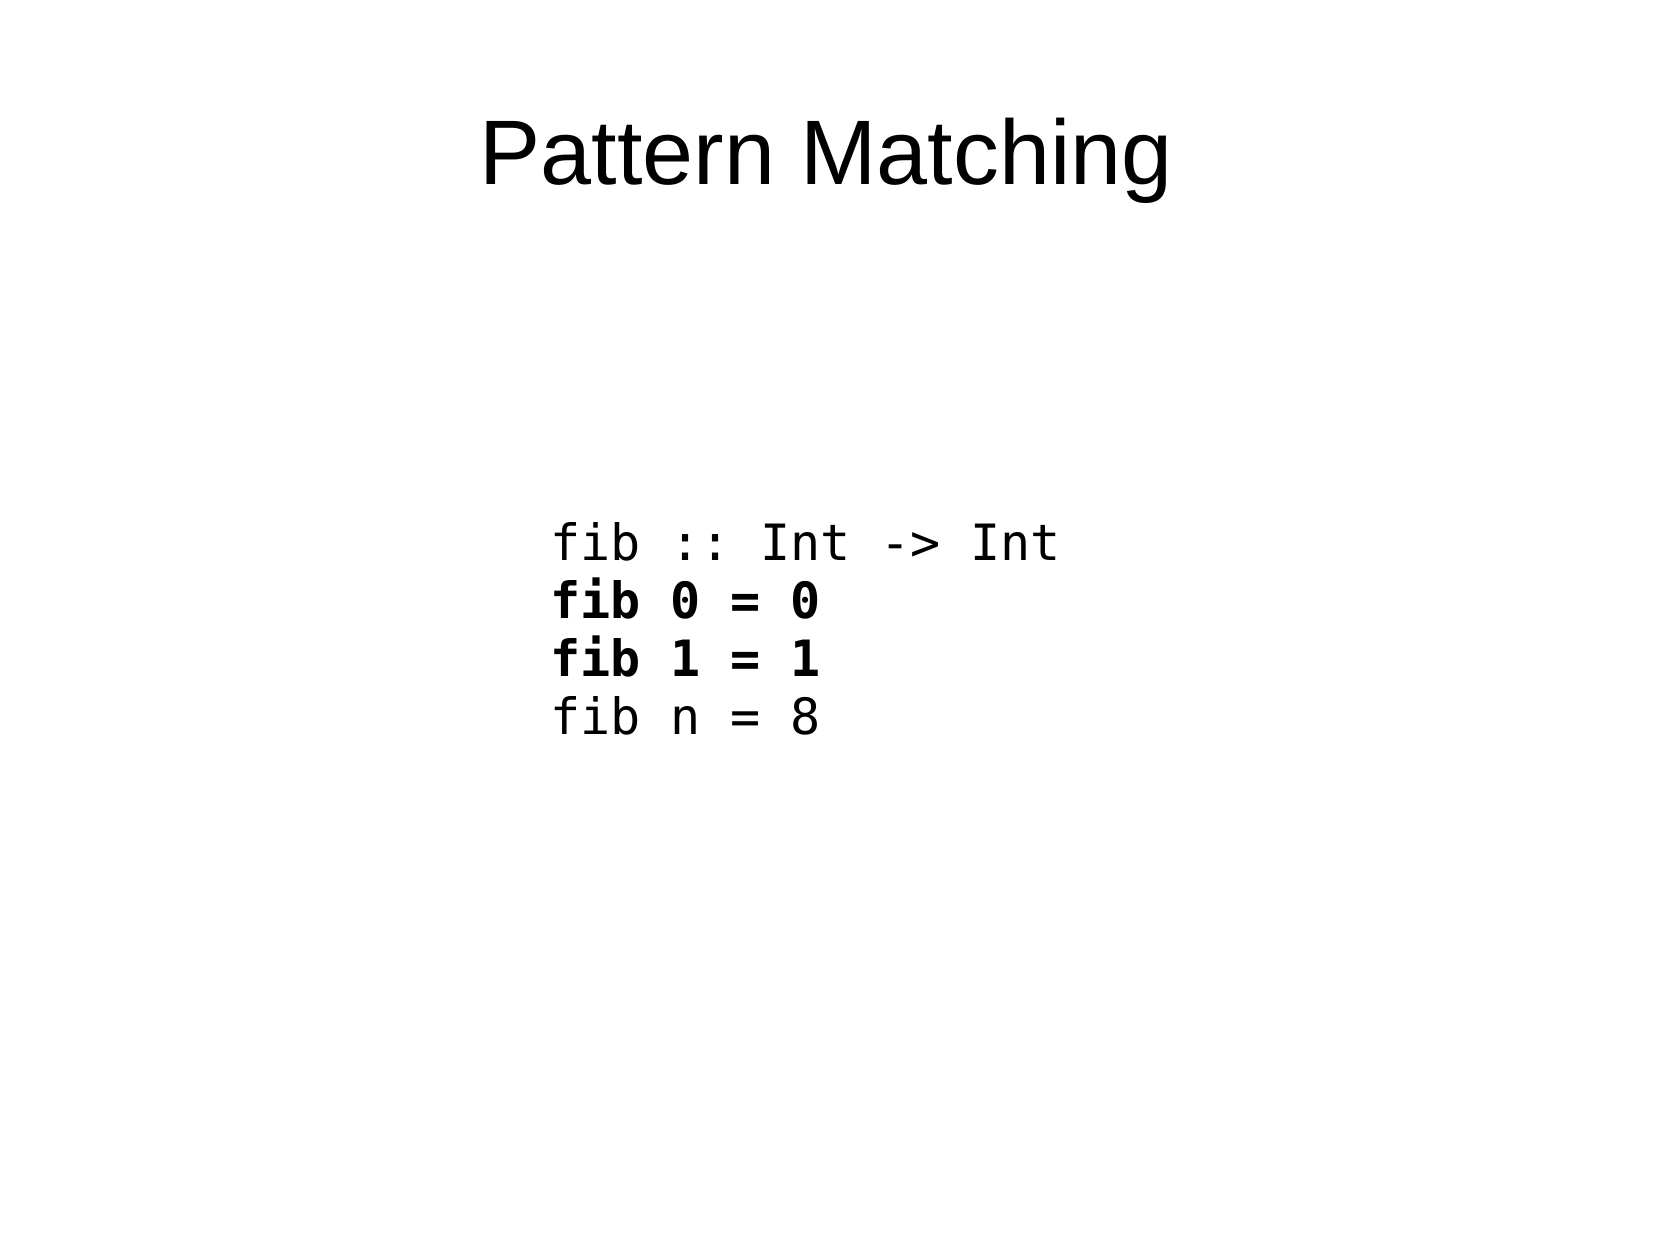

# Pattern Matching
fib :: Int -> Int
fib 0 = 0
fib 1 = 1
fib n = 8